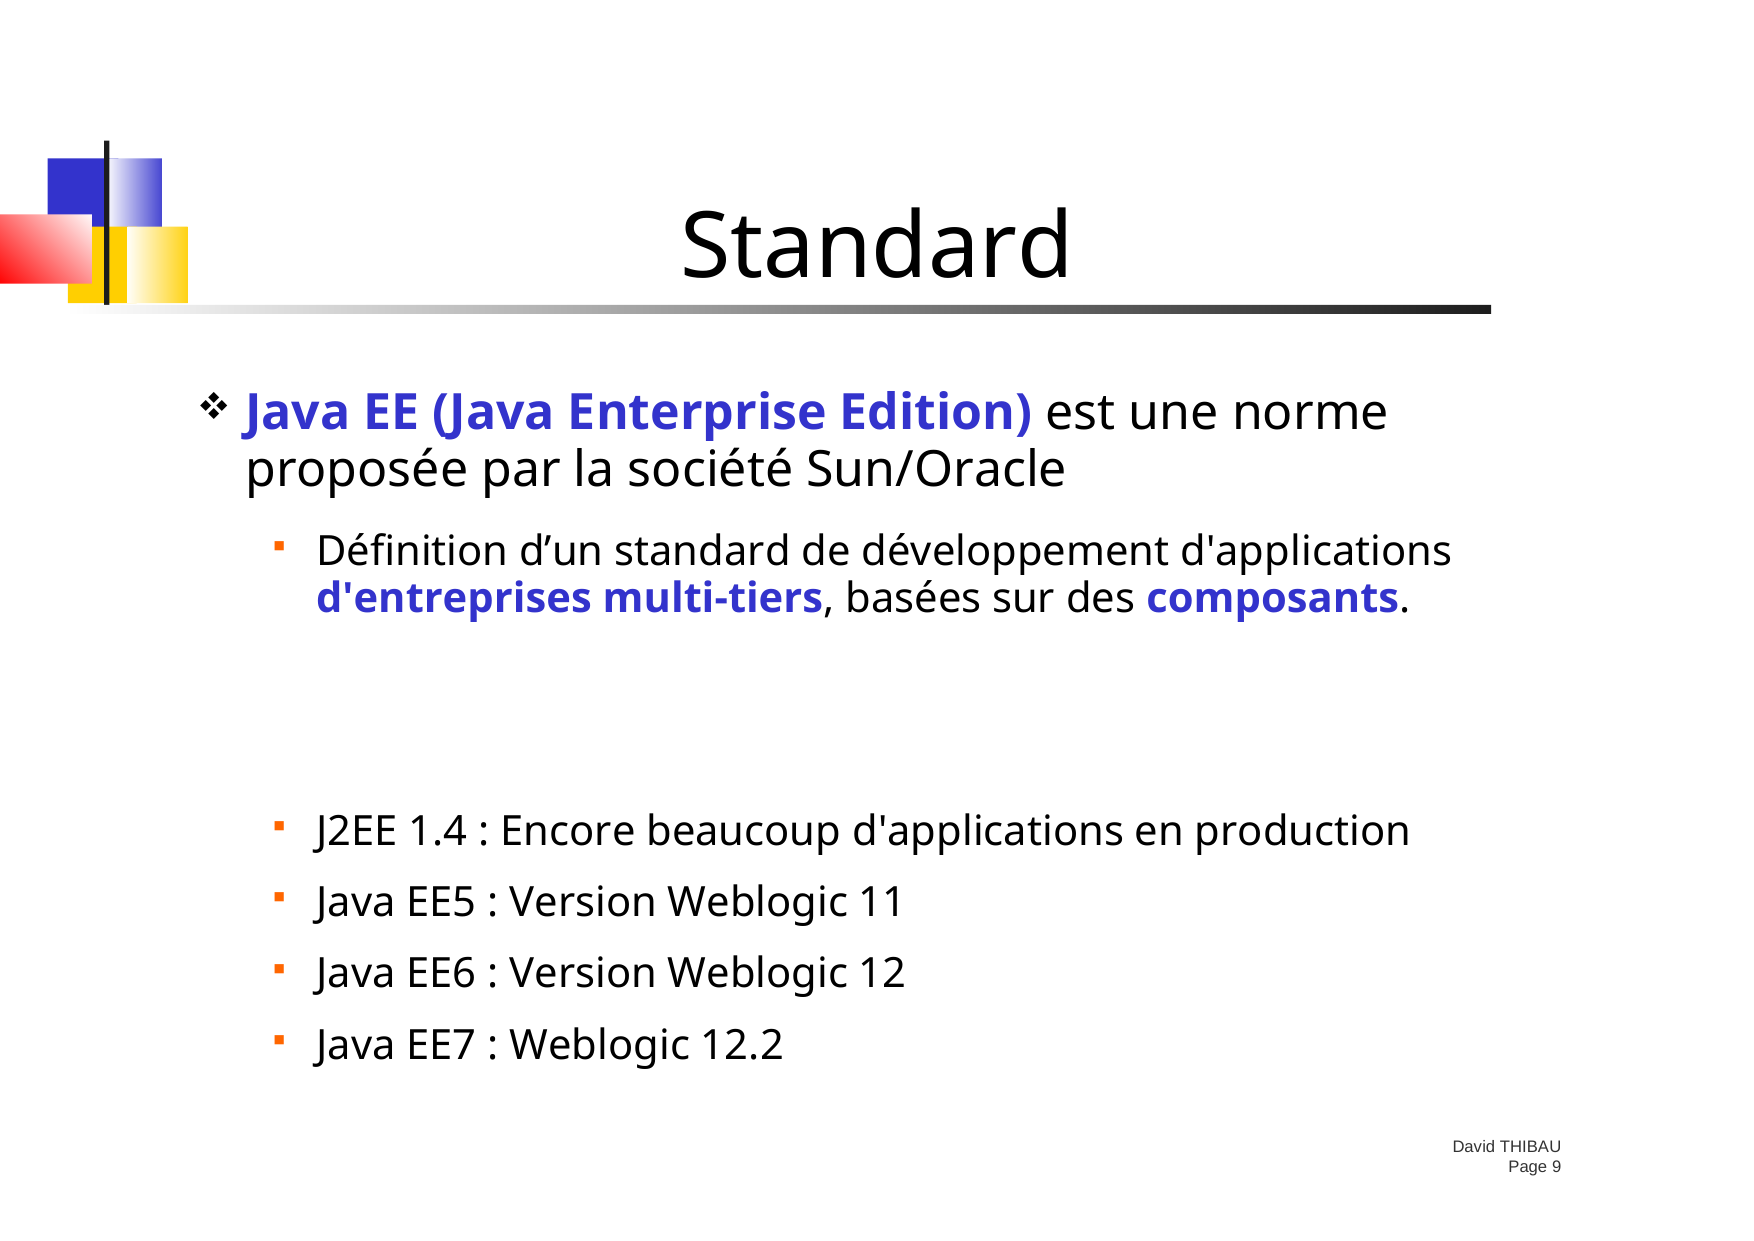

# Standard
Java EE (Java Enterprise Edition) est une norme proposée par la société Sun/Oracle
Définition d’un standard de développement d'applications d'entreprises multi-tiers, basées sur des composants.
J2EE 1.4 : Encore beaucoup d'applications en production
Java EE5 : Version Weblogic 11
Java EE6 : Version Weblogic 12
Java EE7 : Weblogic 12.2